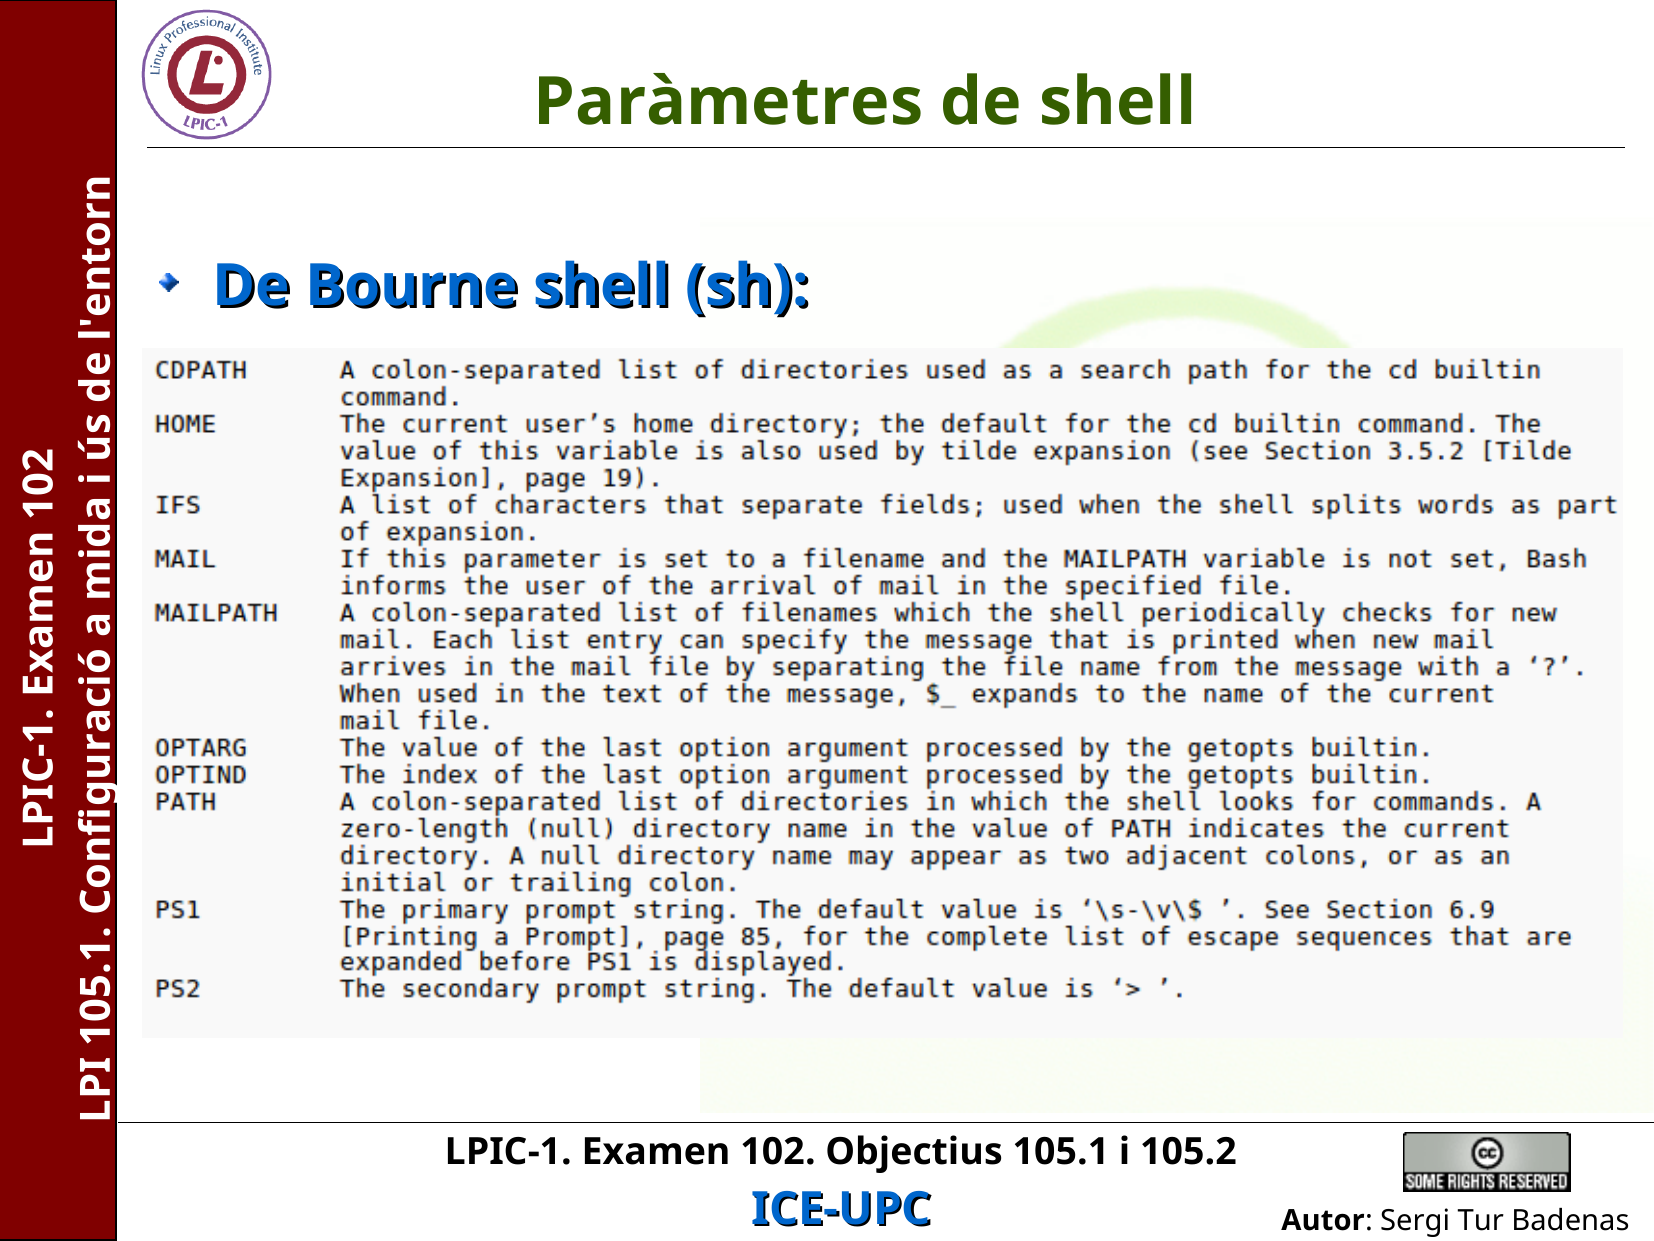

# Paràmetres de shell
De Bourne shell (sh):